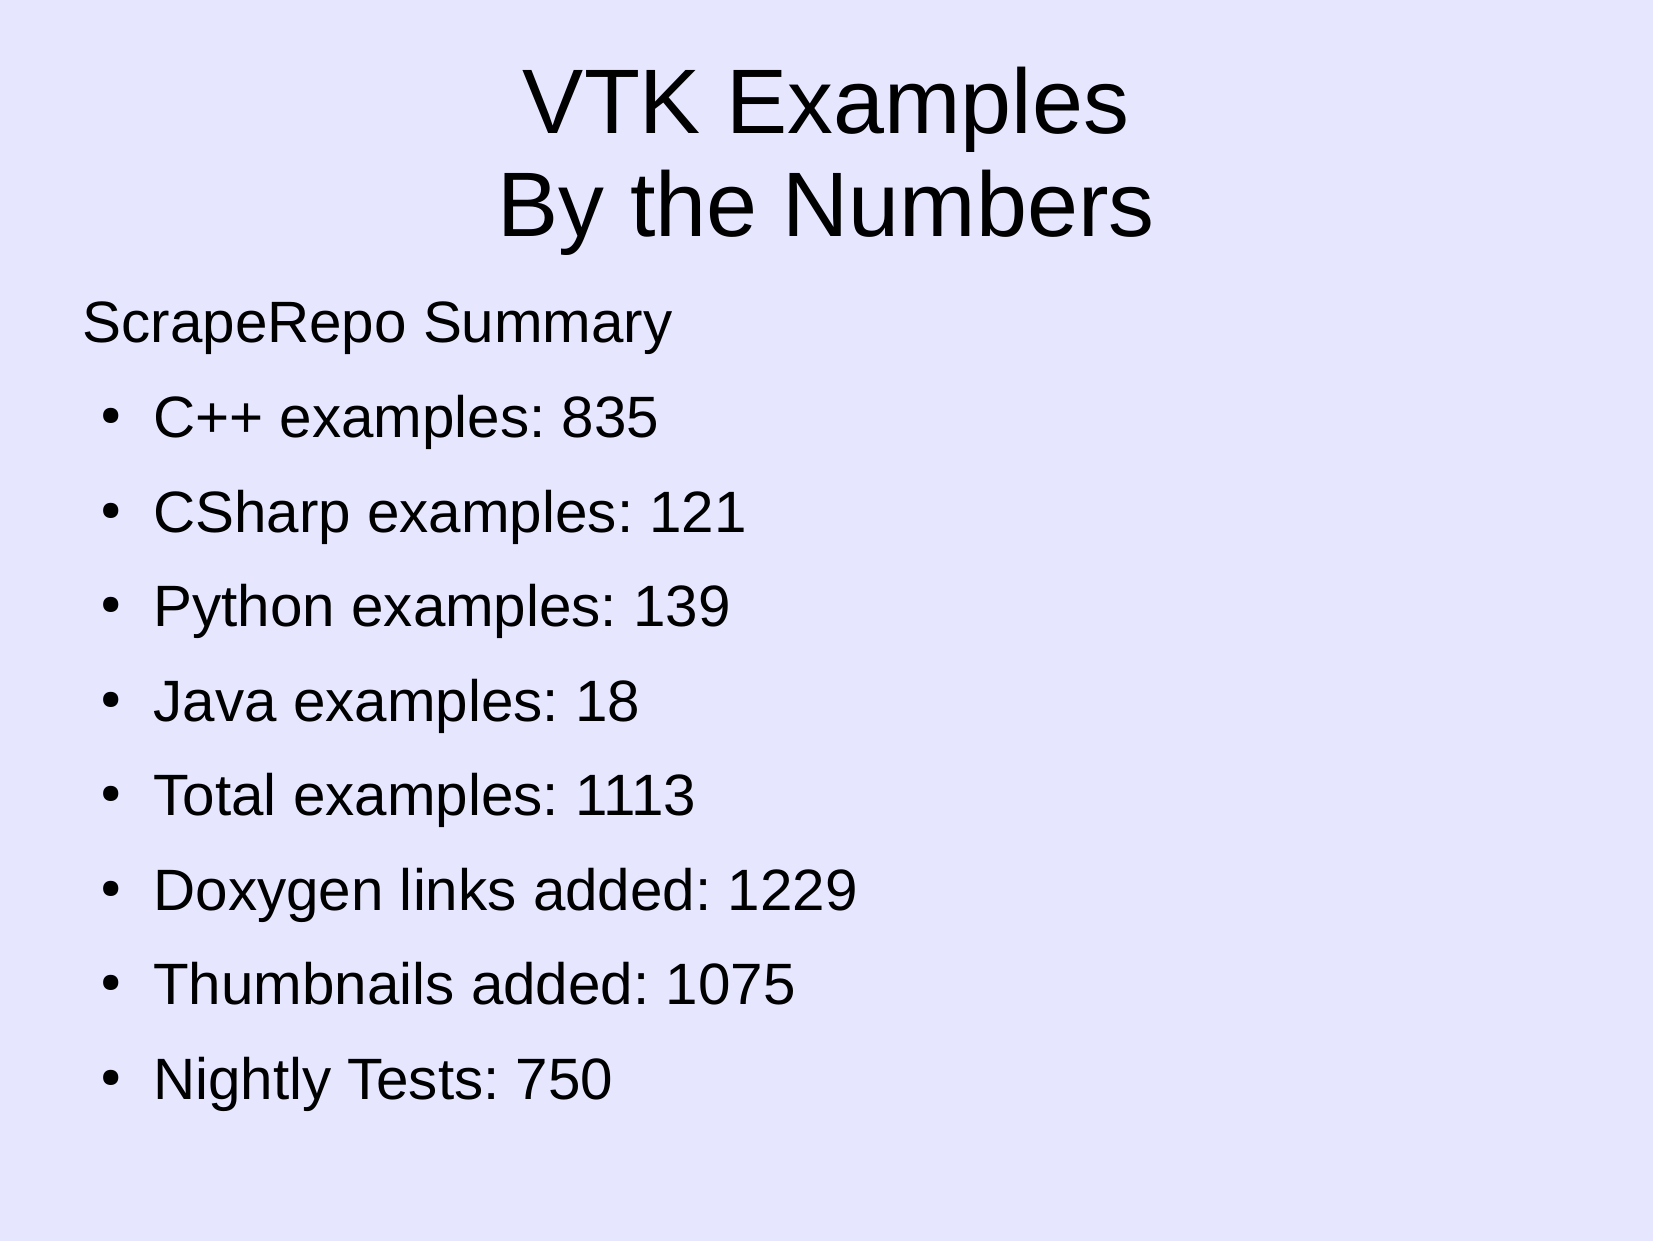

# VTK Examples By the Numbers
ScrapeRepo Summary
C++ examples: 835
CSharp examples: 121
Python examples: 139
Java examples: 18
Total examples: 1113
Doxygen links added: 1229
Thumbnails added: 1075
Nightly Tests: 750